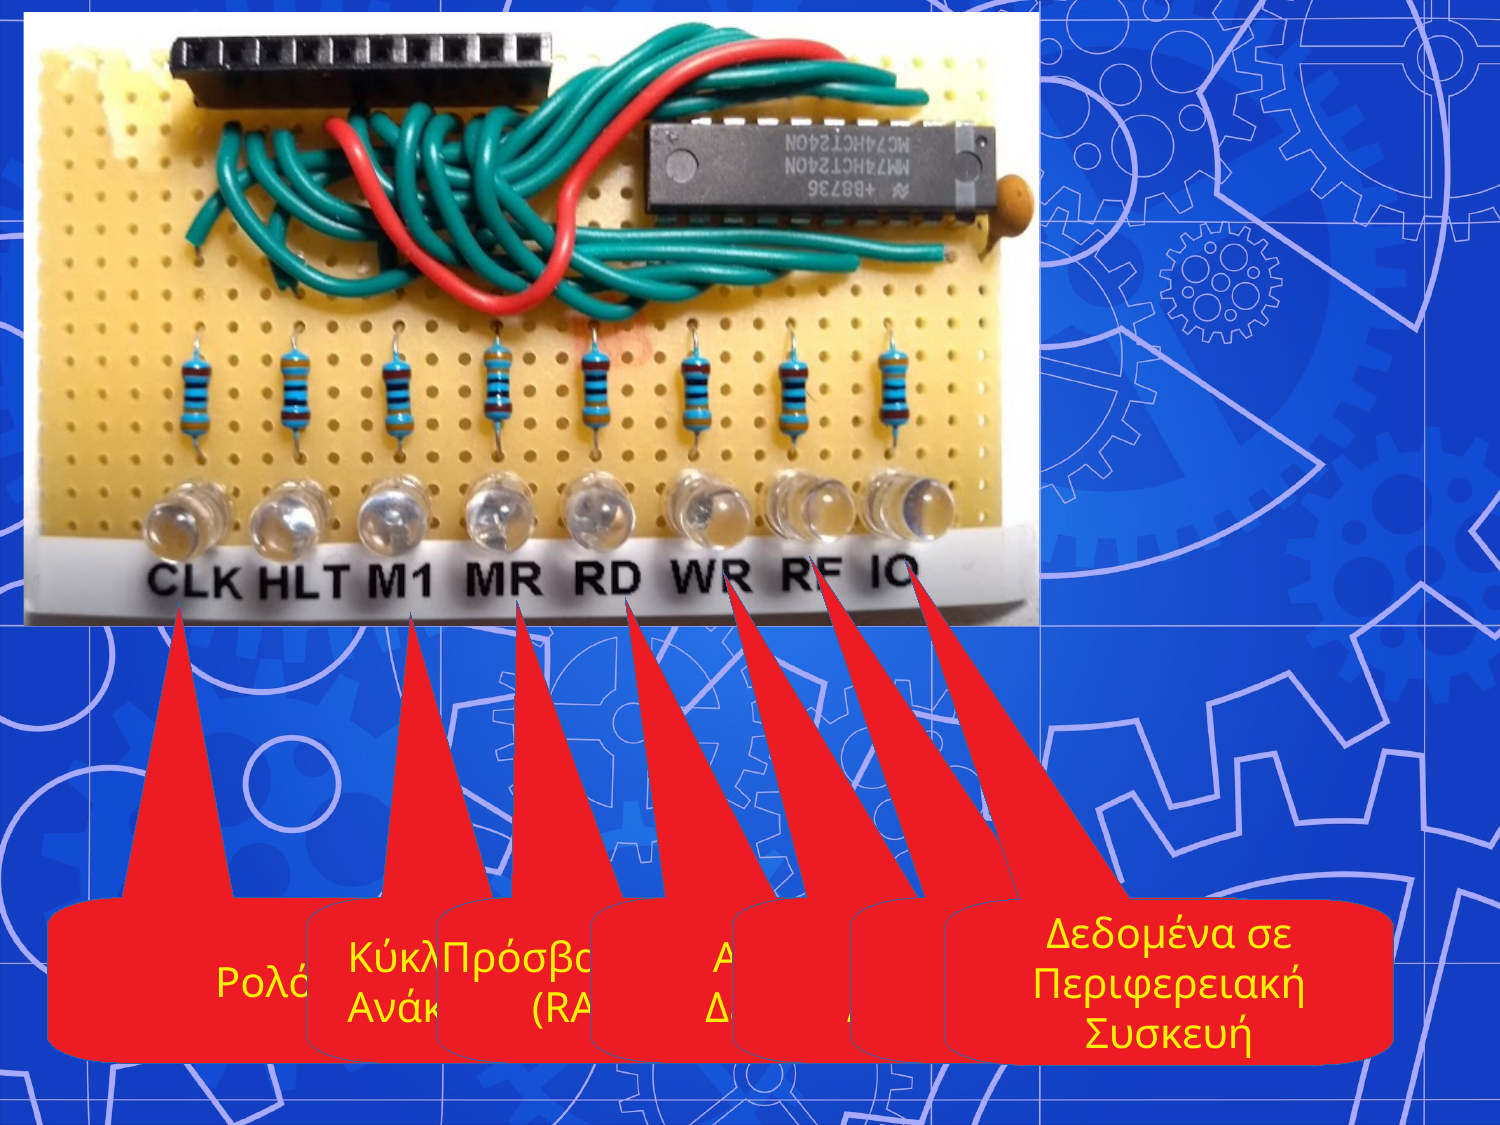

Ρολόι
Κύκλος Μηχανής 1
Ανάκληση Εντολής
Πρόσβαση στη Μνήμη
(RAM ή ROM)
Ανάγνωση
Δεδομένων
Εγγραφή
Δεδομένων
Ανανέωση
Μνήμης
Δεδομένα σε
Περιφερειακή
Συσκευή